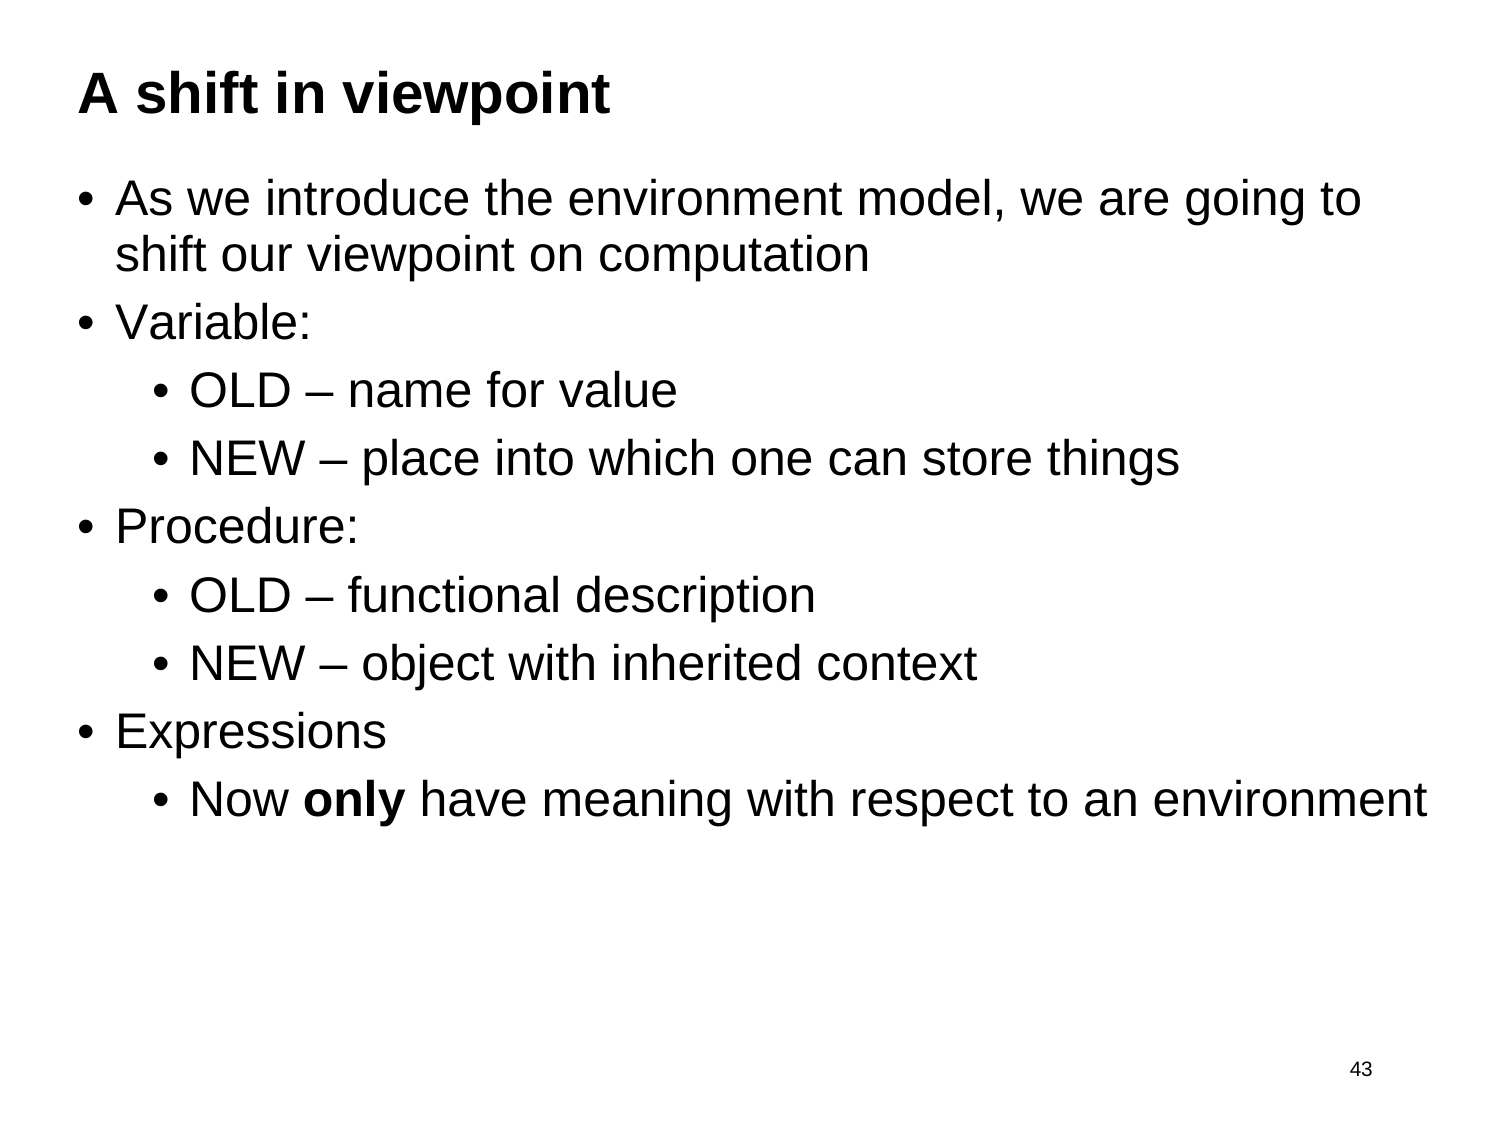

# A shift in viewpoint
As we introduce the environment model, we are going to shift our viewpoint on computation
Variable:
OLD – name for value
NEW – place into which one can store things
Procedure:
OLD – functional description
NEW – object with inherited context
Expressions
Now only have meaning with respect to an environment
43